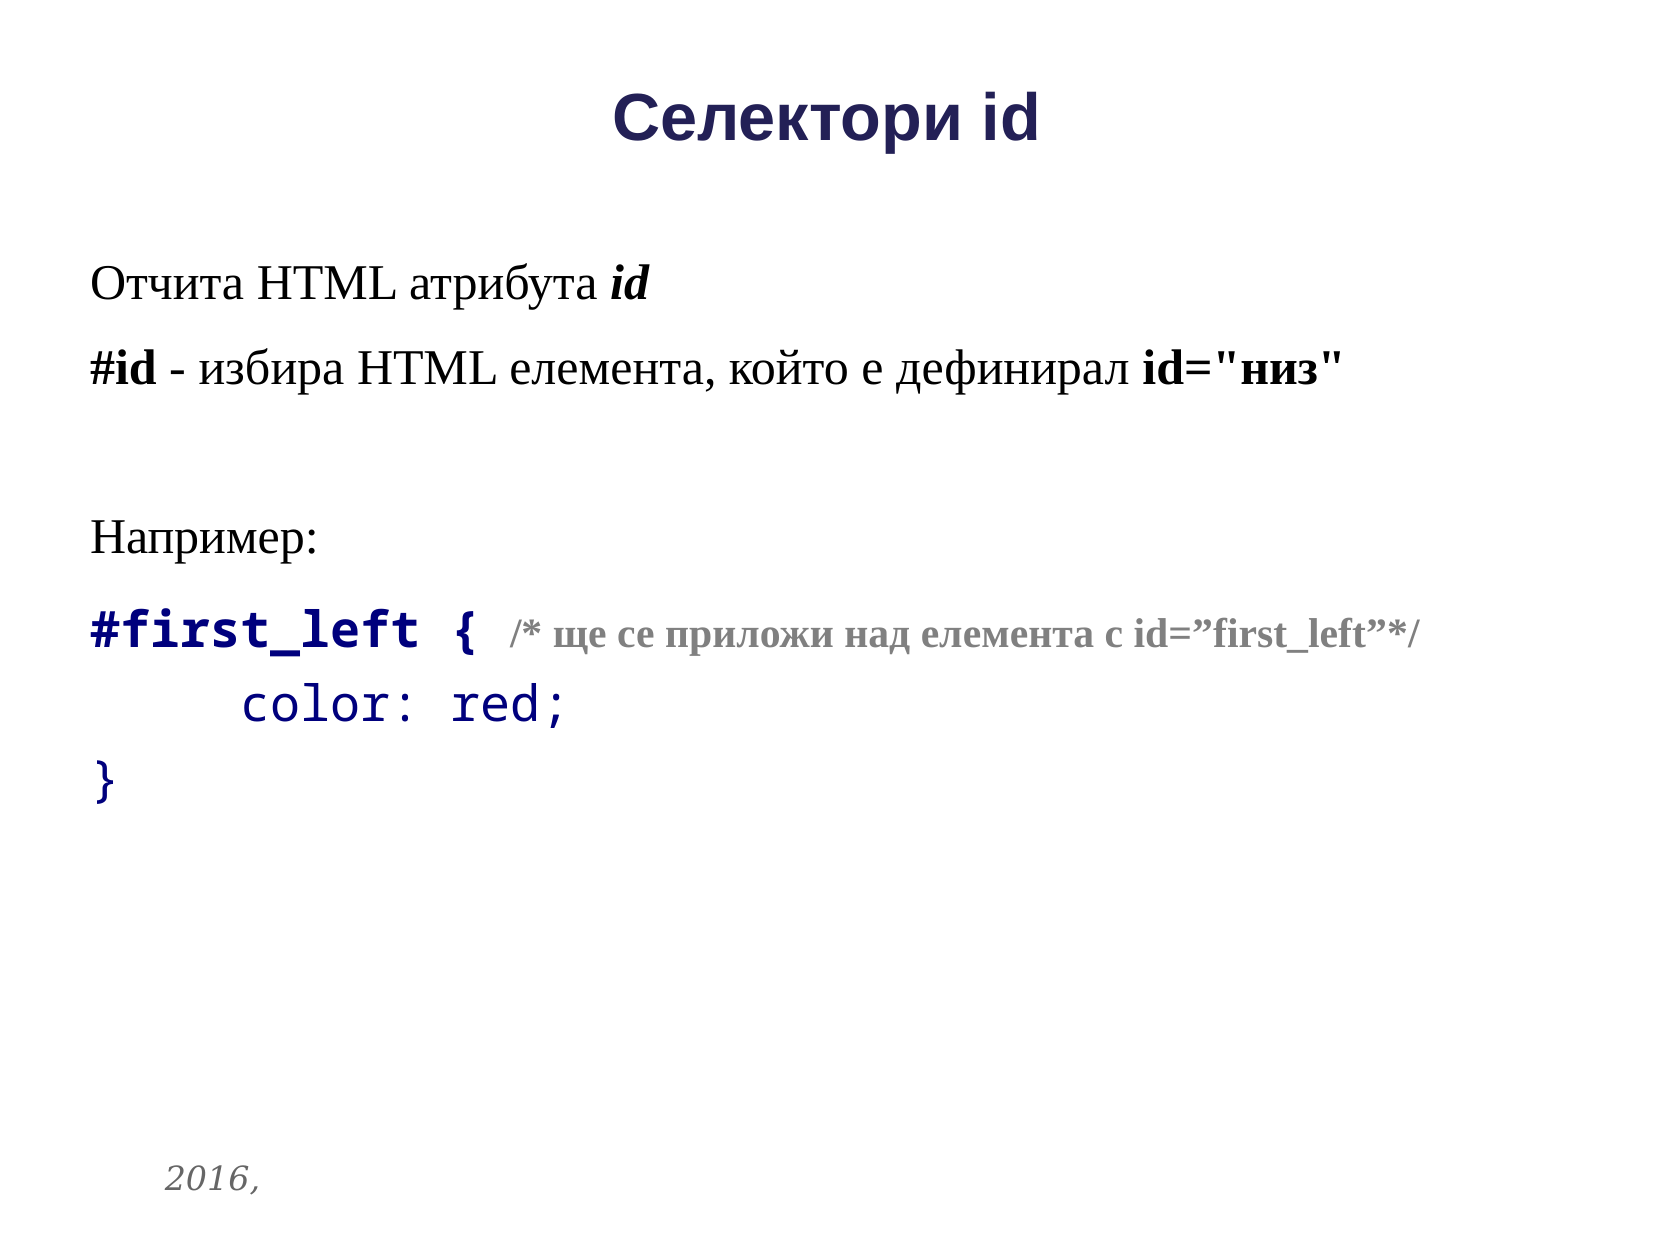

# Селектори id
Отчита HTML атрибута id
#id - избира HTML елемента, който е дефинирал id="низ"
Например:
#first_left { /* ще се приложи над елемента с id=”first_left”*/
 		color: red;
}
2016,